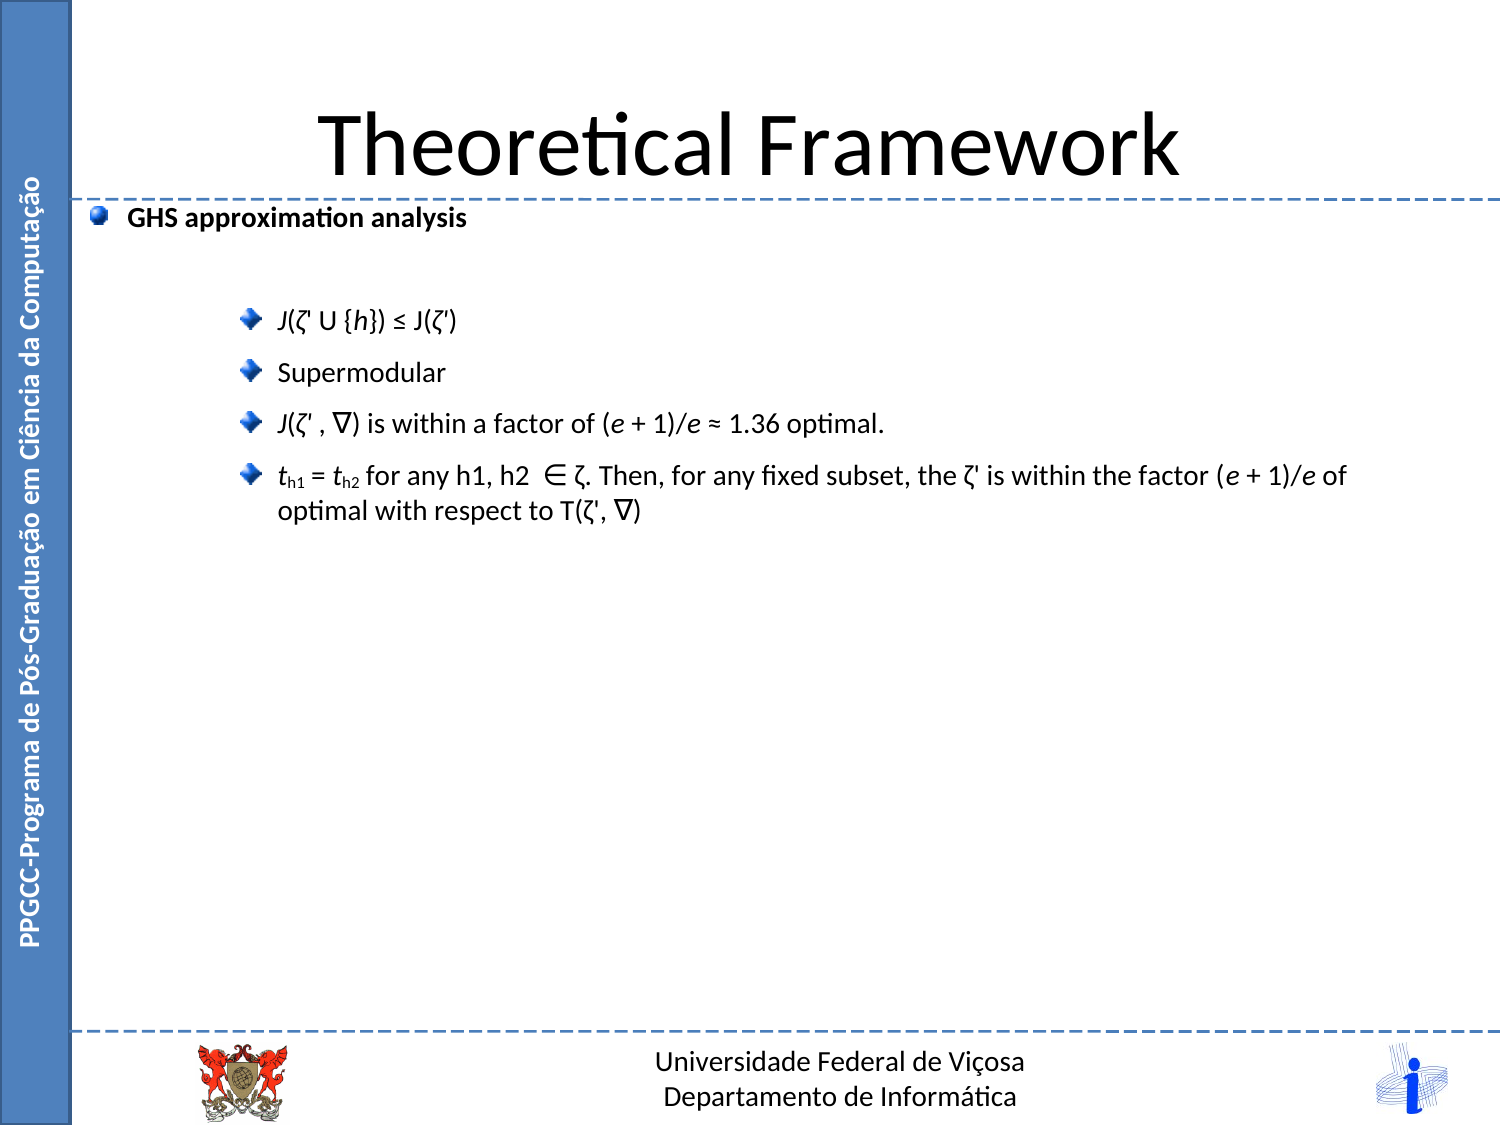

Theoretical Framework
 GHS approximation analysis
J(ζ' U {h}) ≤ J(ζ')
Supermodular
J(ζ' , ∇) is within a factor of (e + 1)/e ≈ 1.36 optimal.
th1 = th2 for any h1, h2 ∈ ζ. Then, for any fixed subset, the ζ' is within the factor (e + 1)/e of optimal with respect to T(ζ', ∇)
PPGCC-Programa de Pós-Graduação em Ciência da Computação
Universidade Federal de Viçosa
Departamento de Informática